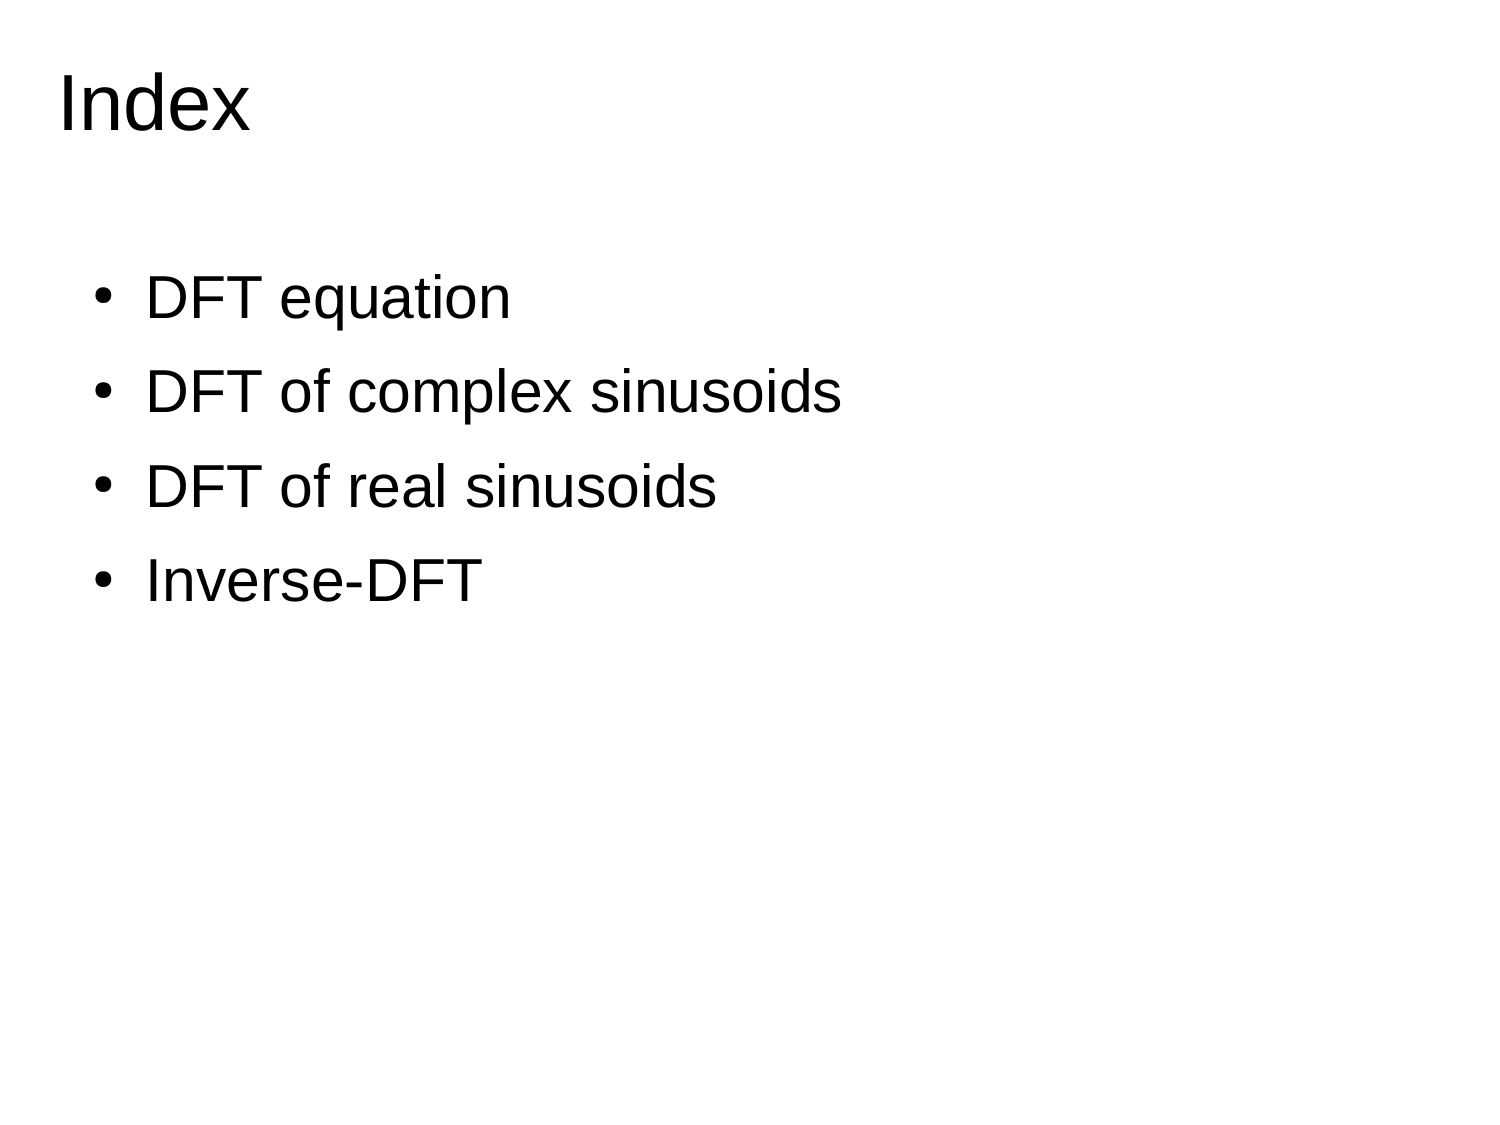

# Index
DFT equation
DFT of complex sinusoids
DFT of real sinusoids
Inverse-DFT